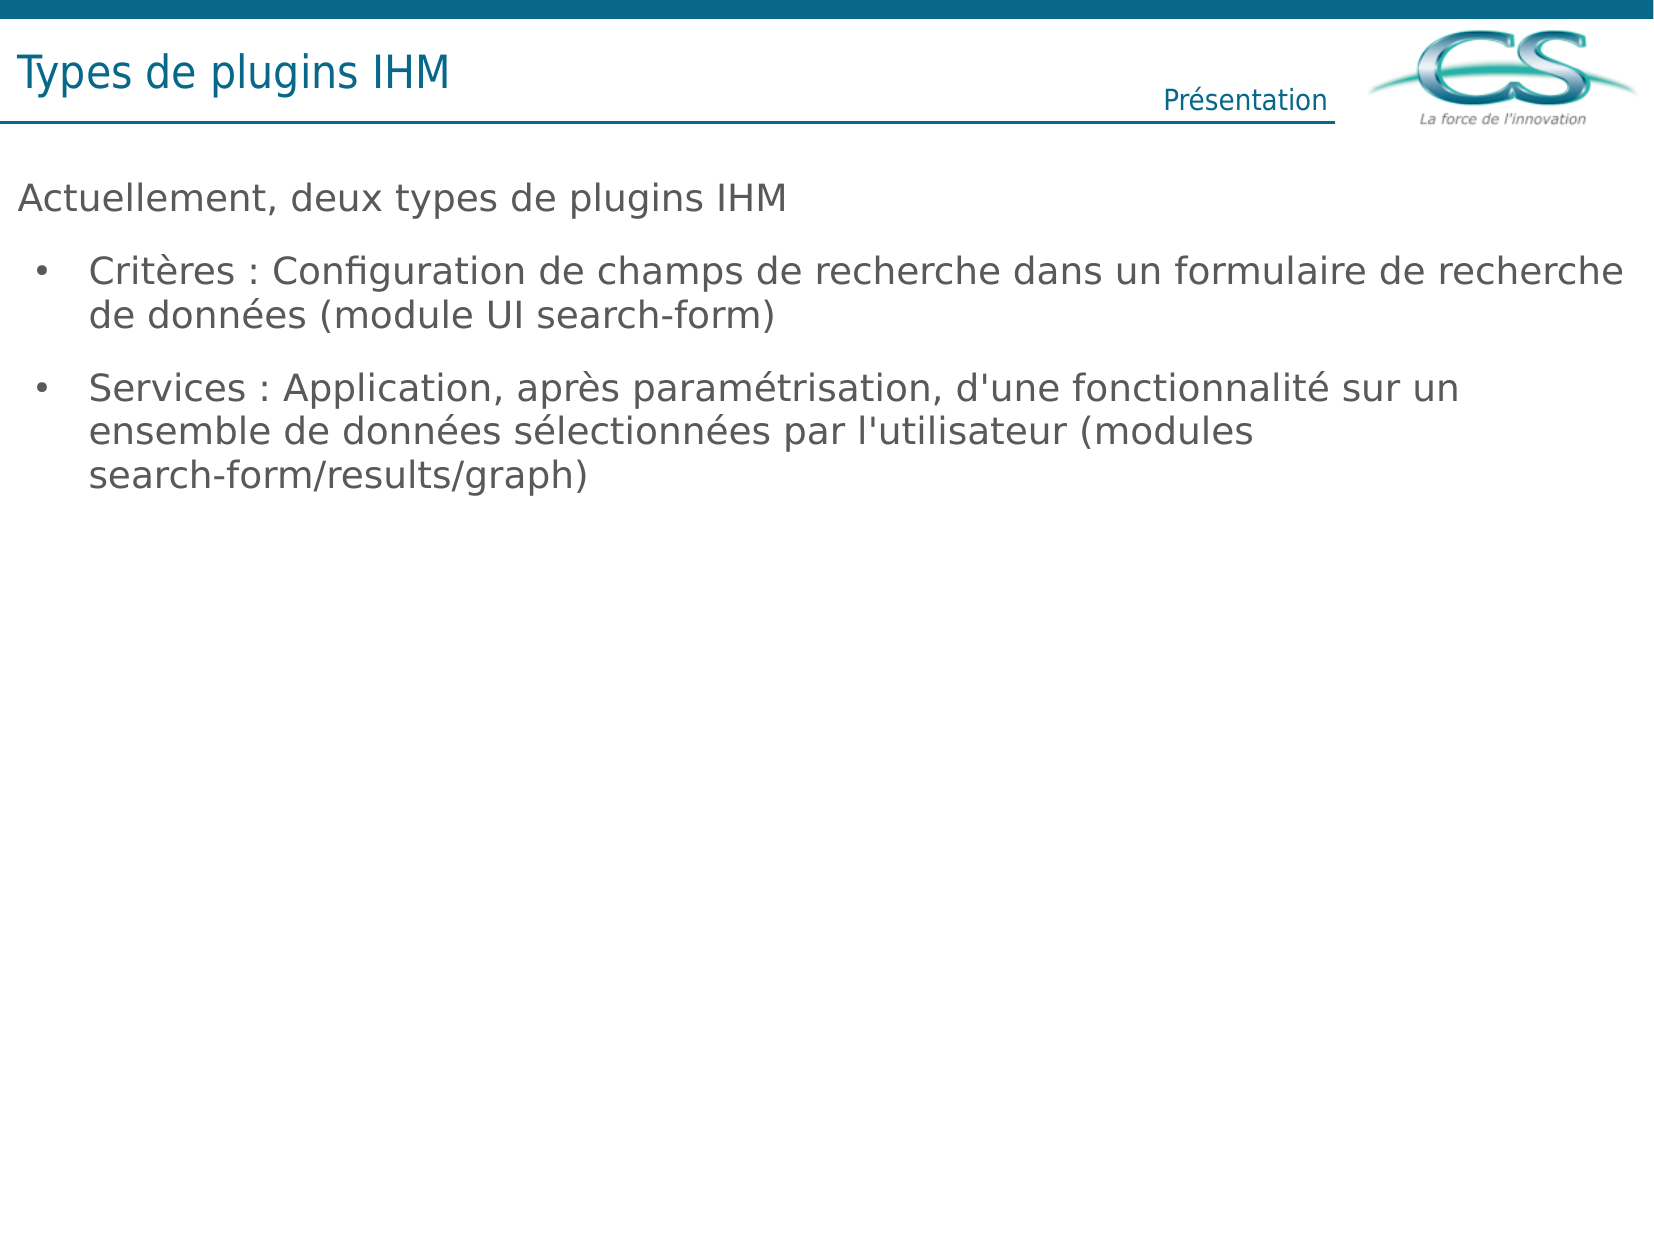

Types de plugins IHM
Présentation
# Actuellement, deux types de plugins IHM
Critères : Configuration de champs de recherche dans un formulaire de recherche de données (module UI search-form)
Services : Application, après paramétrisation, d'une fonctionnalité sur un ensemble de données sélectionnées par l'utilisateur (modules search-form/results/graph)